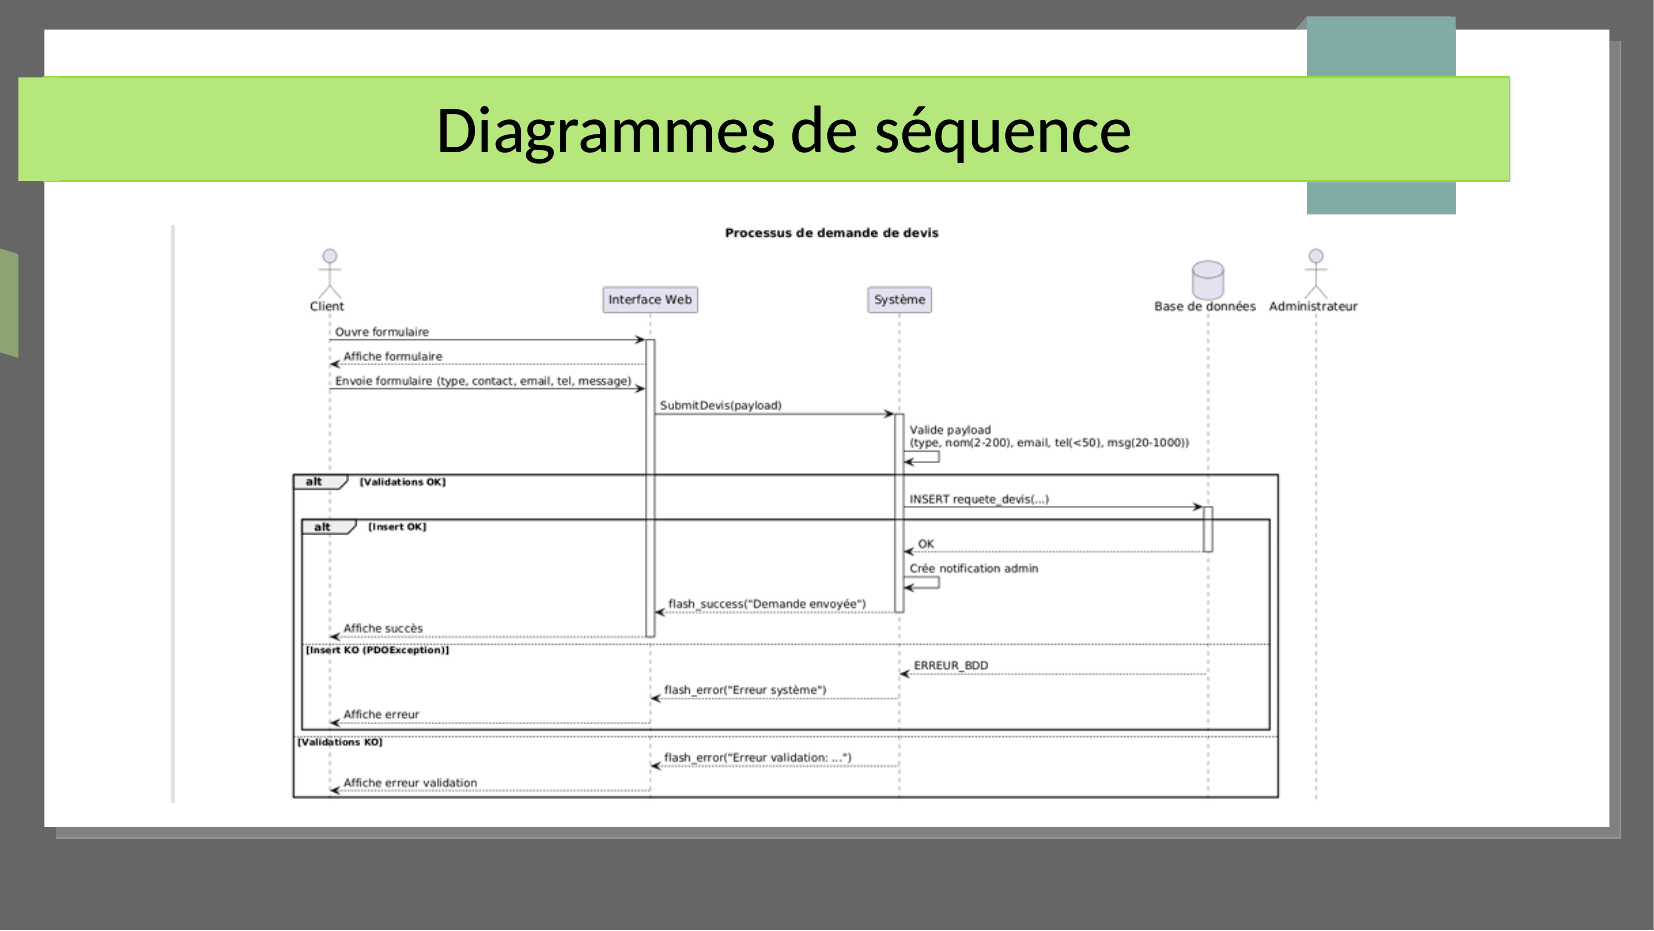

# Diagrammes de séquence
Diagrammes de séquence